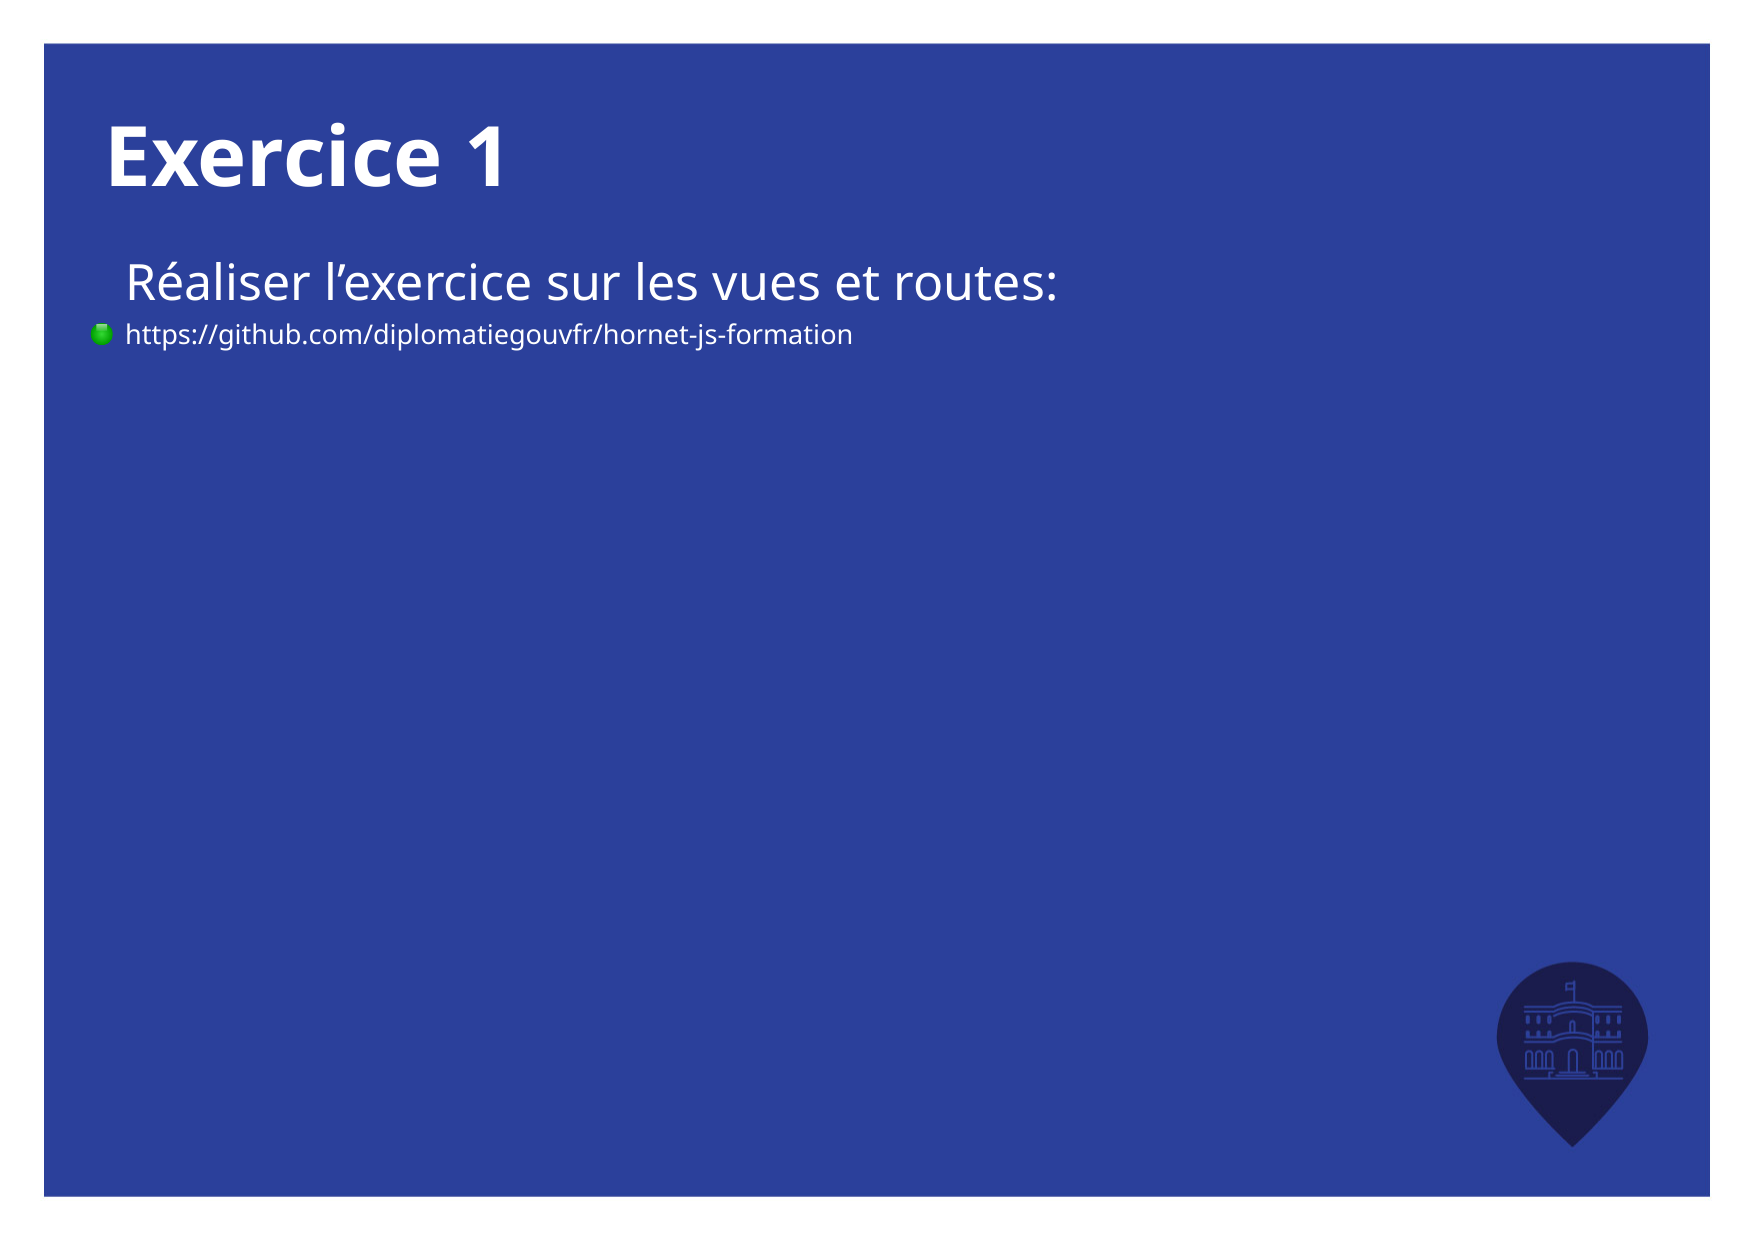

# Exercice 1
Réaliser l’exercice sur les vues et routes:
https://github.com/diplomatiegouvfr/hornet-js-formation